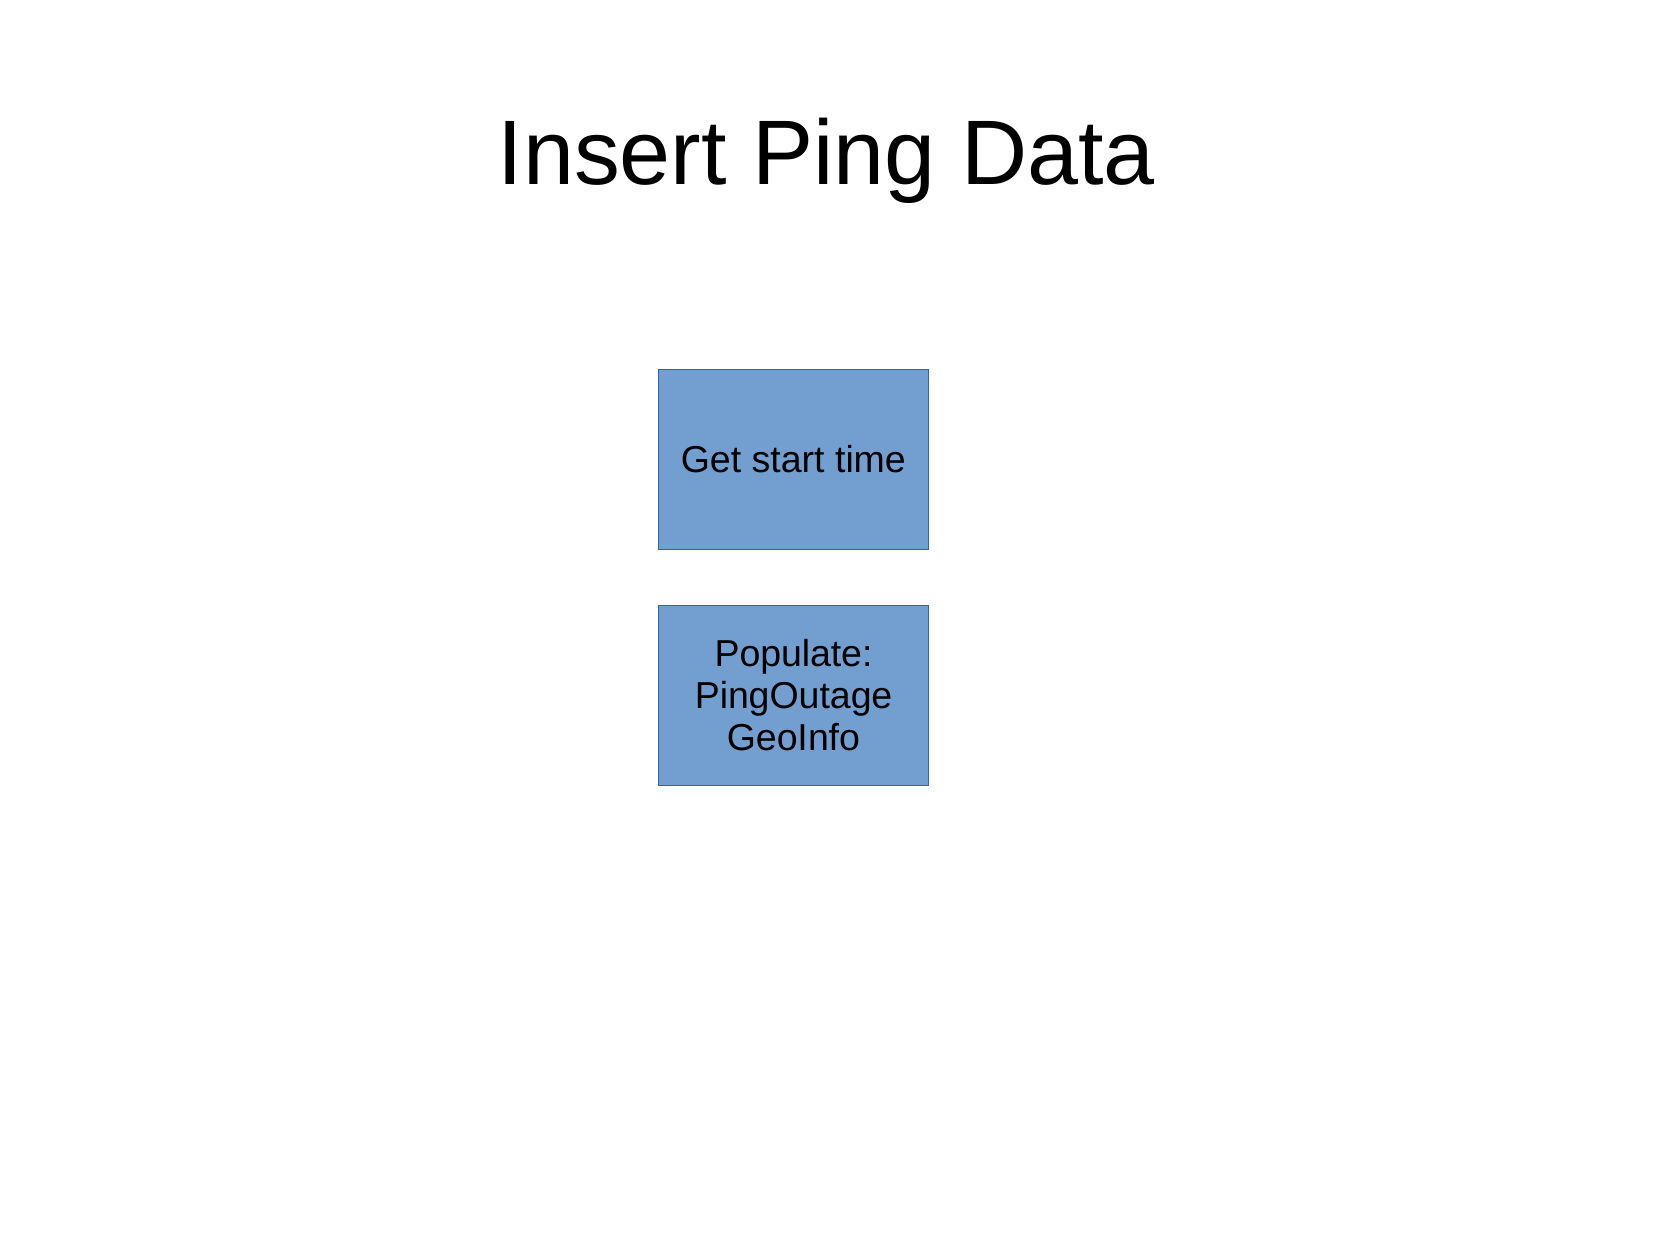

# Insert Ping Data
Get start time
Populate:
PingOutage
GeoInfo